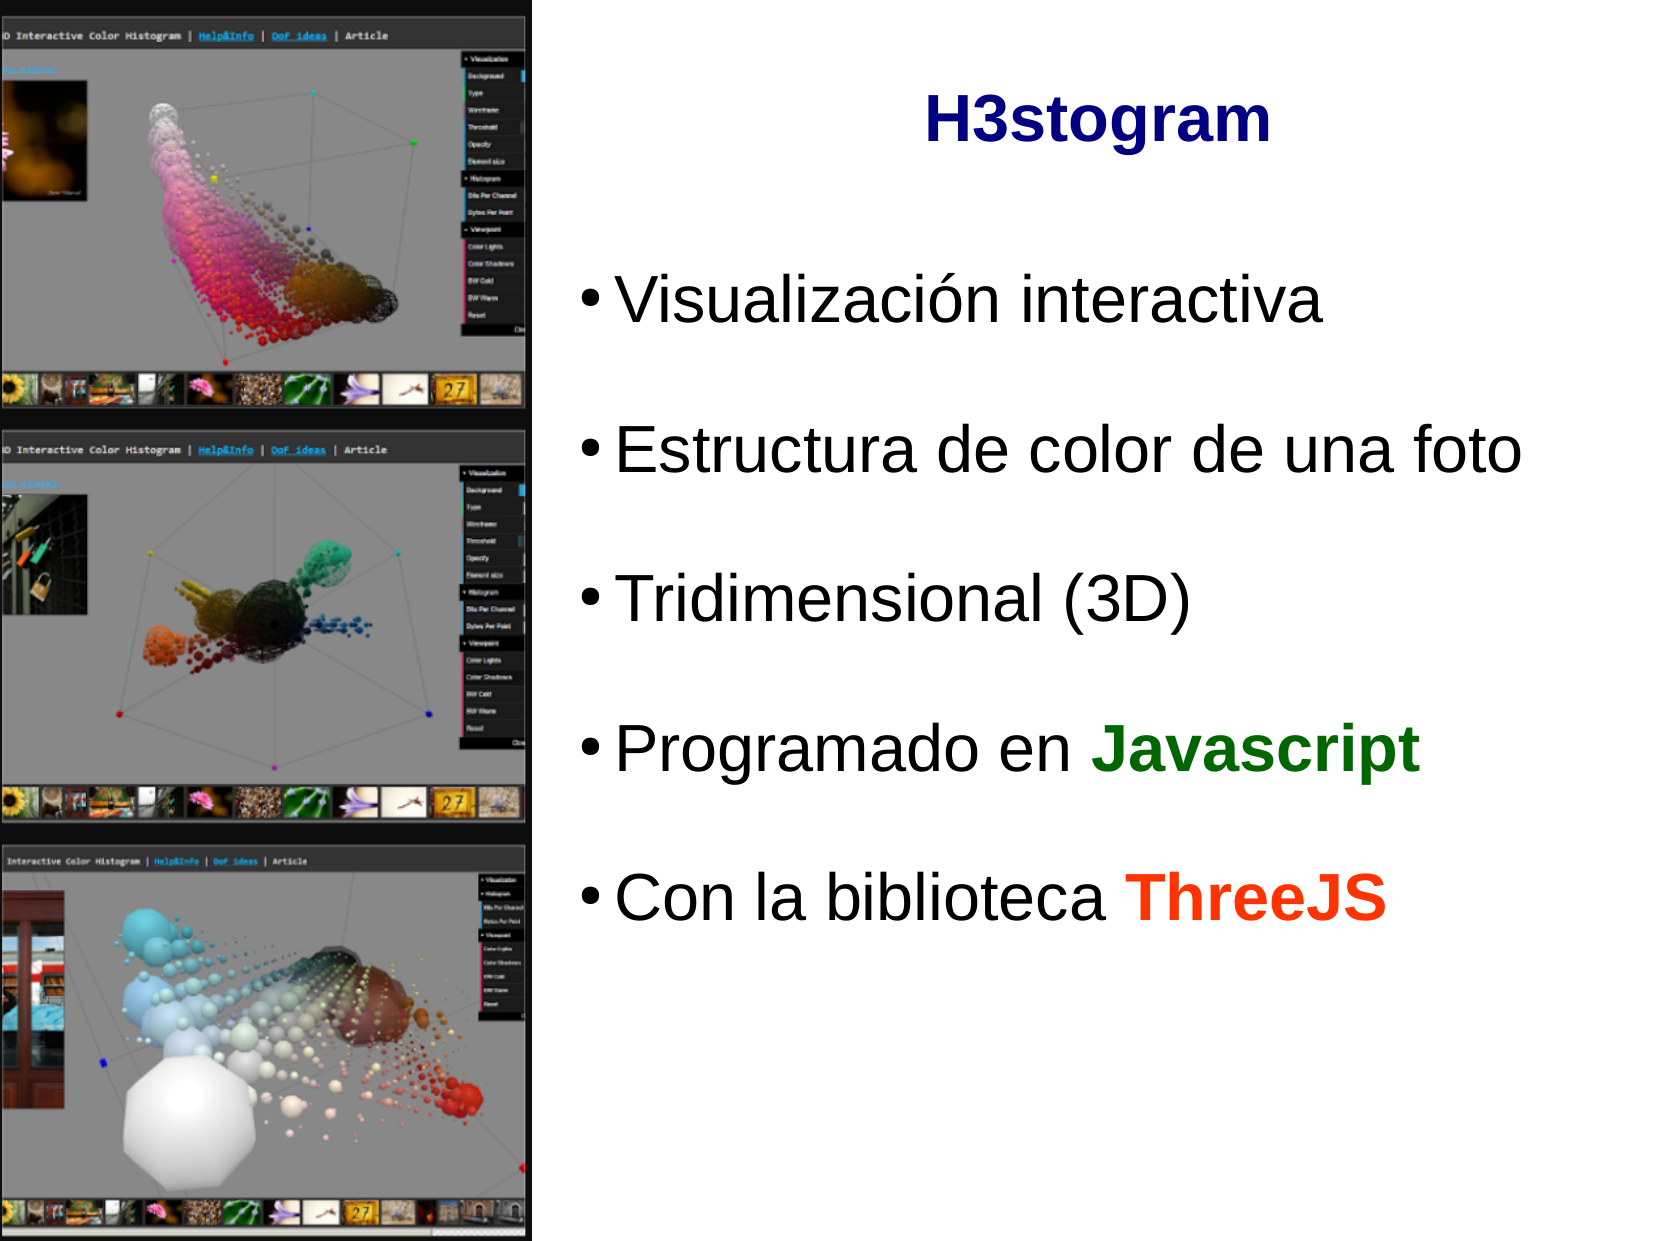

H3stogram
Visualización interactiva
Estructura de color de una foto
Tridimensional (3D)
Programado en Javascript
Con la biblioteca ThreeJS